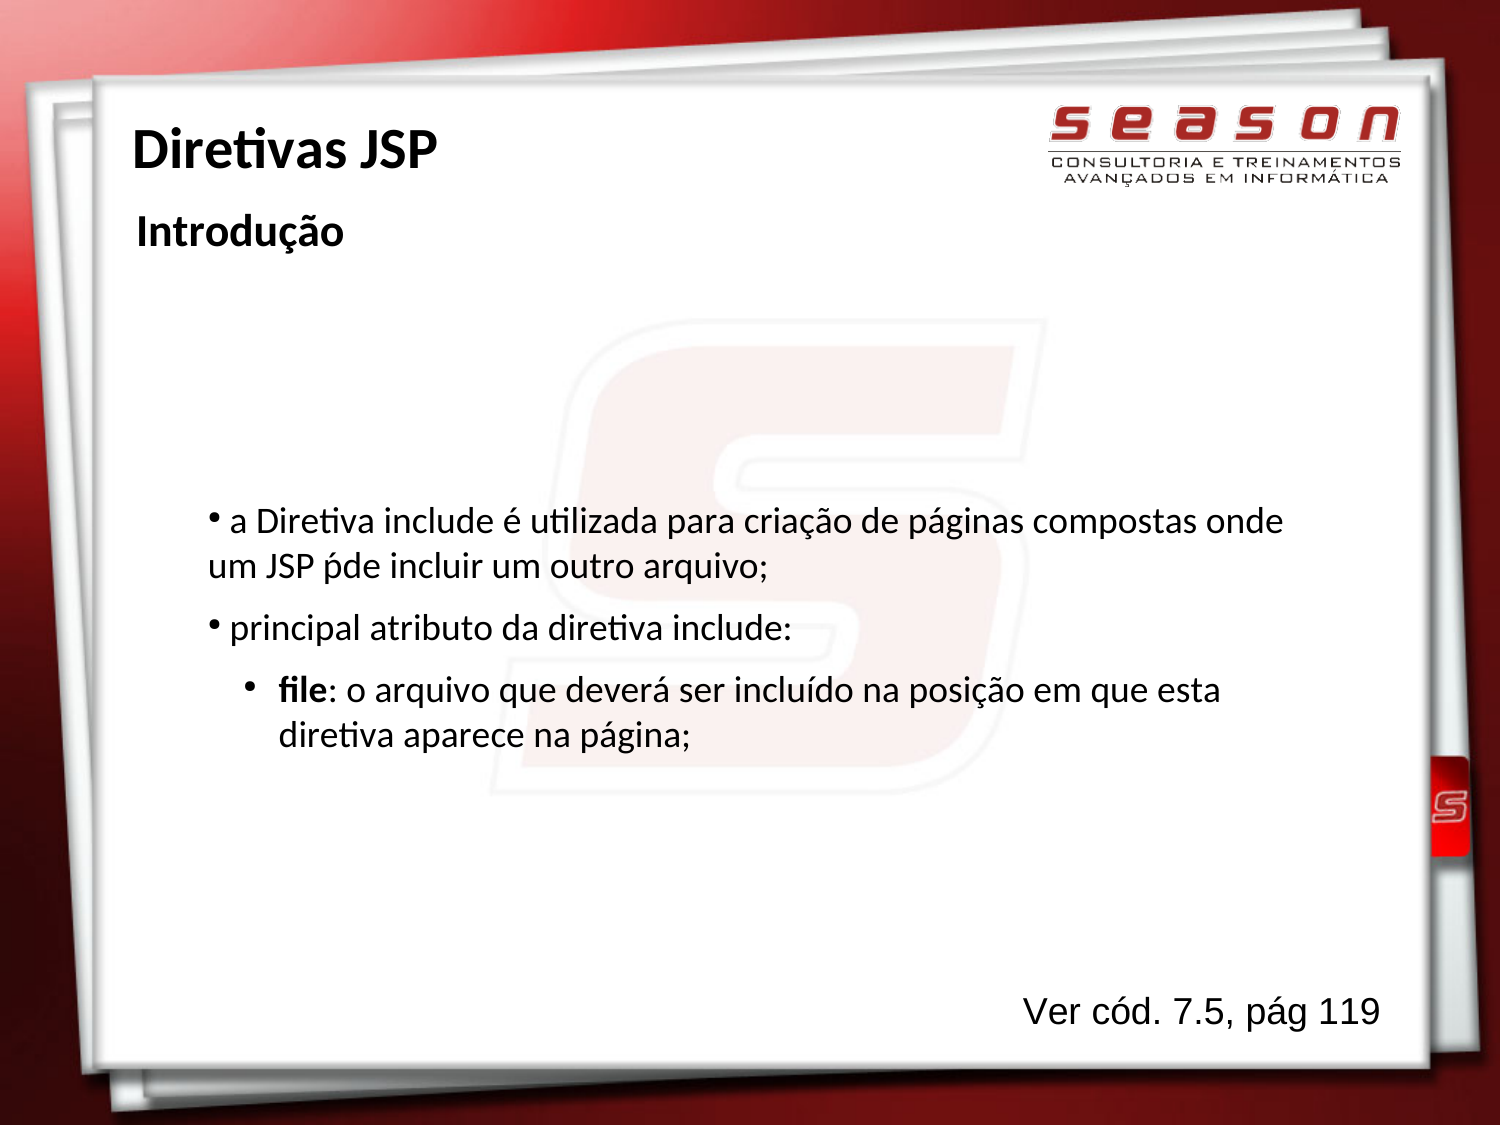

# Diretivas JSP
Introdução
 a Diretiva include é utilizada para criação de páginas compostas onde um JSP ṕde incluir um outro arquivo;
 principal atributo da diretiva include:
file: o arquivo que deverá ser incluído na posição em que esta diretiva aparece na página;
Ver cód. 7.5, pág 119